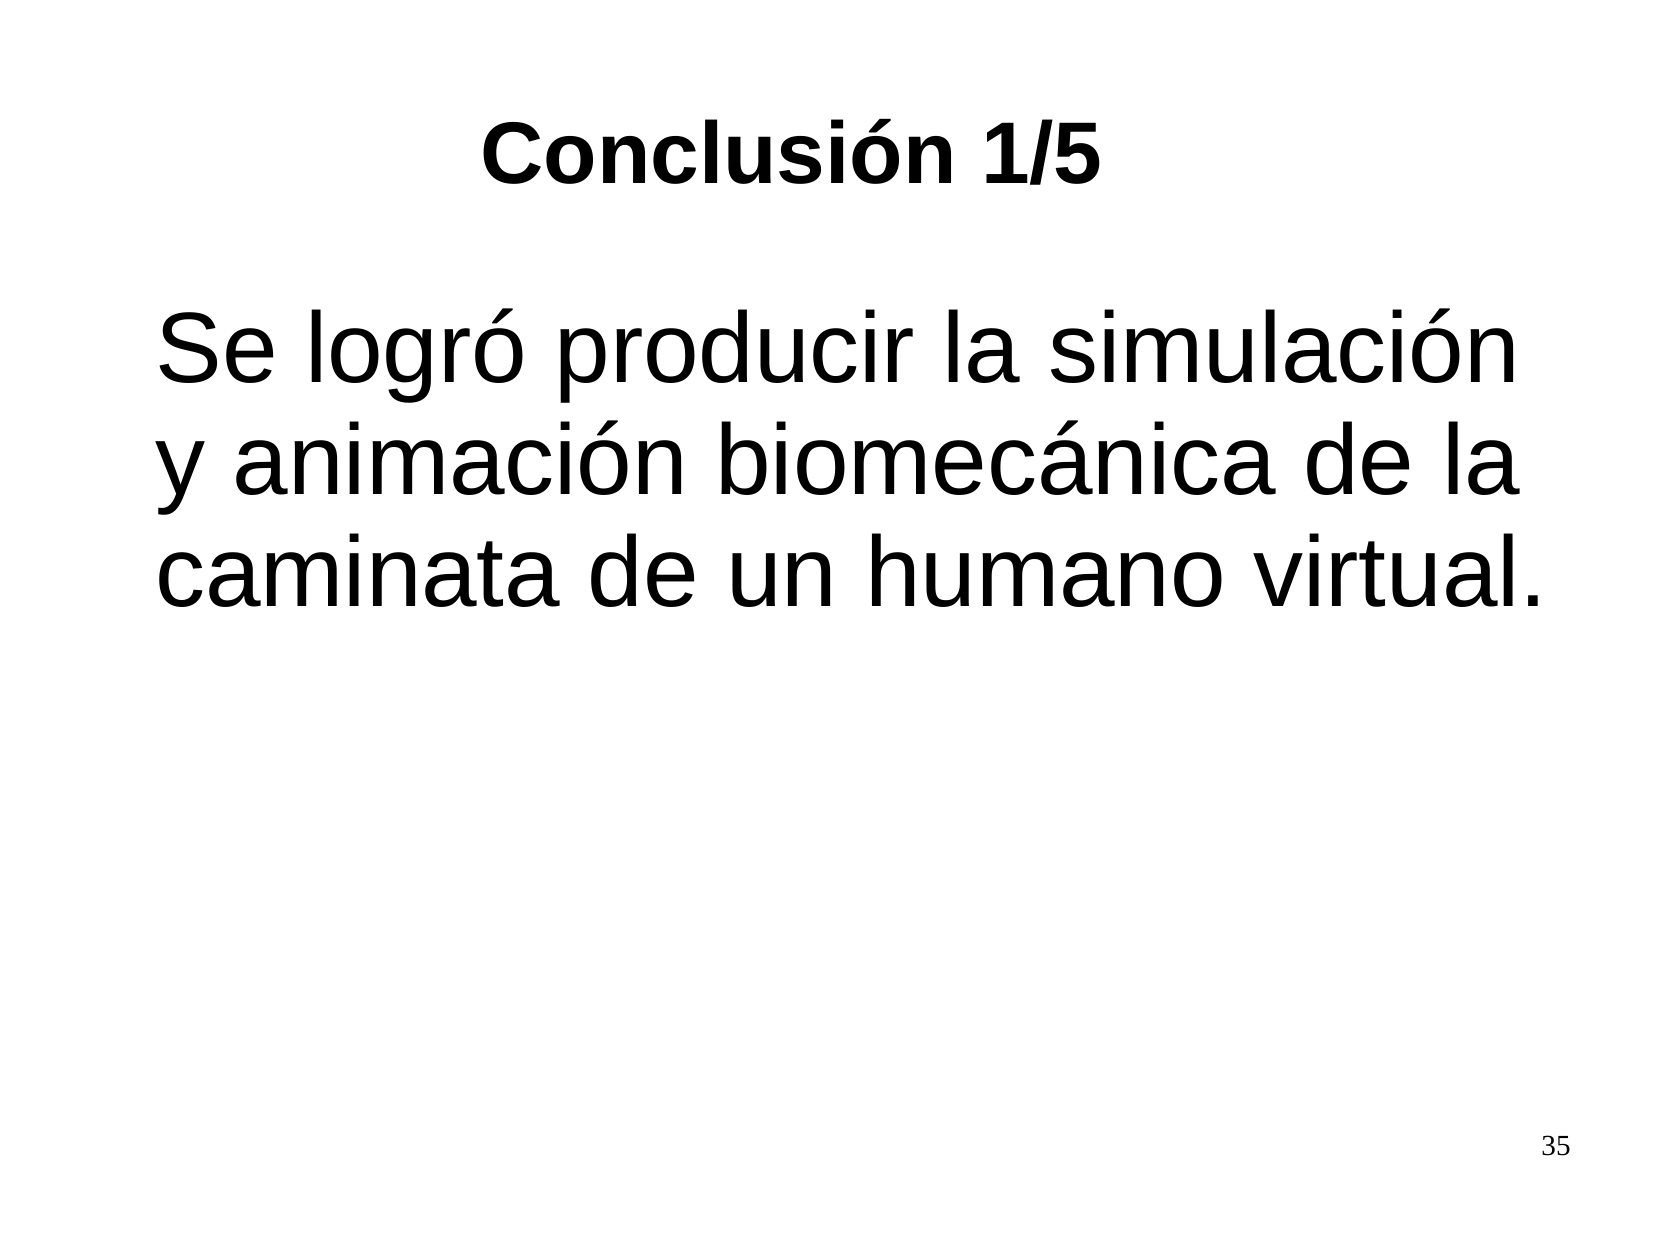

# Conclusión 1/5
Se logró producir la simulación y animación biomecánica de la caminata de un humano virtual.
35